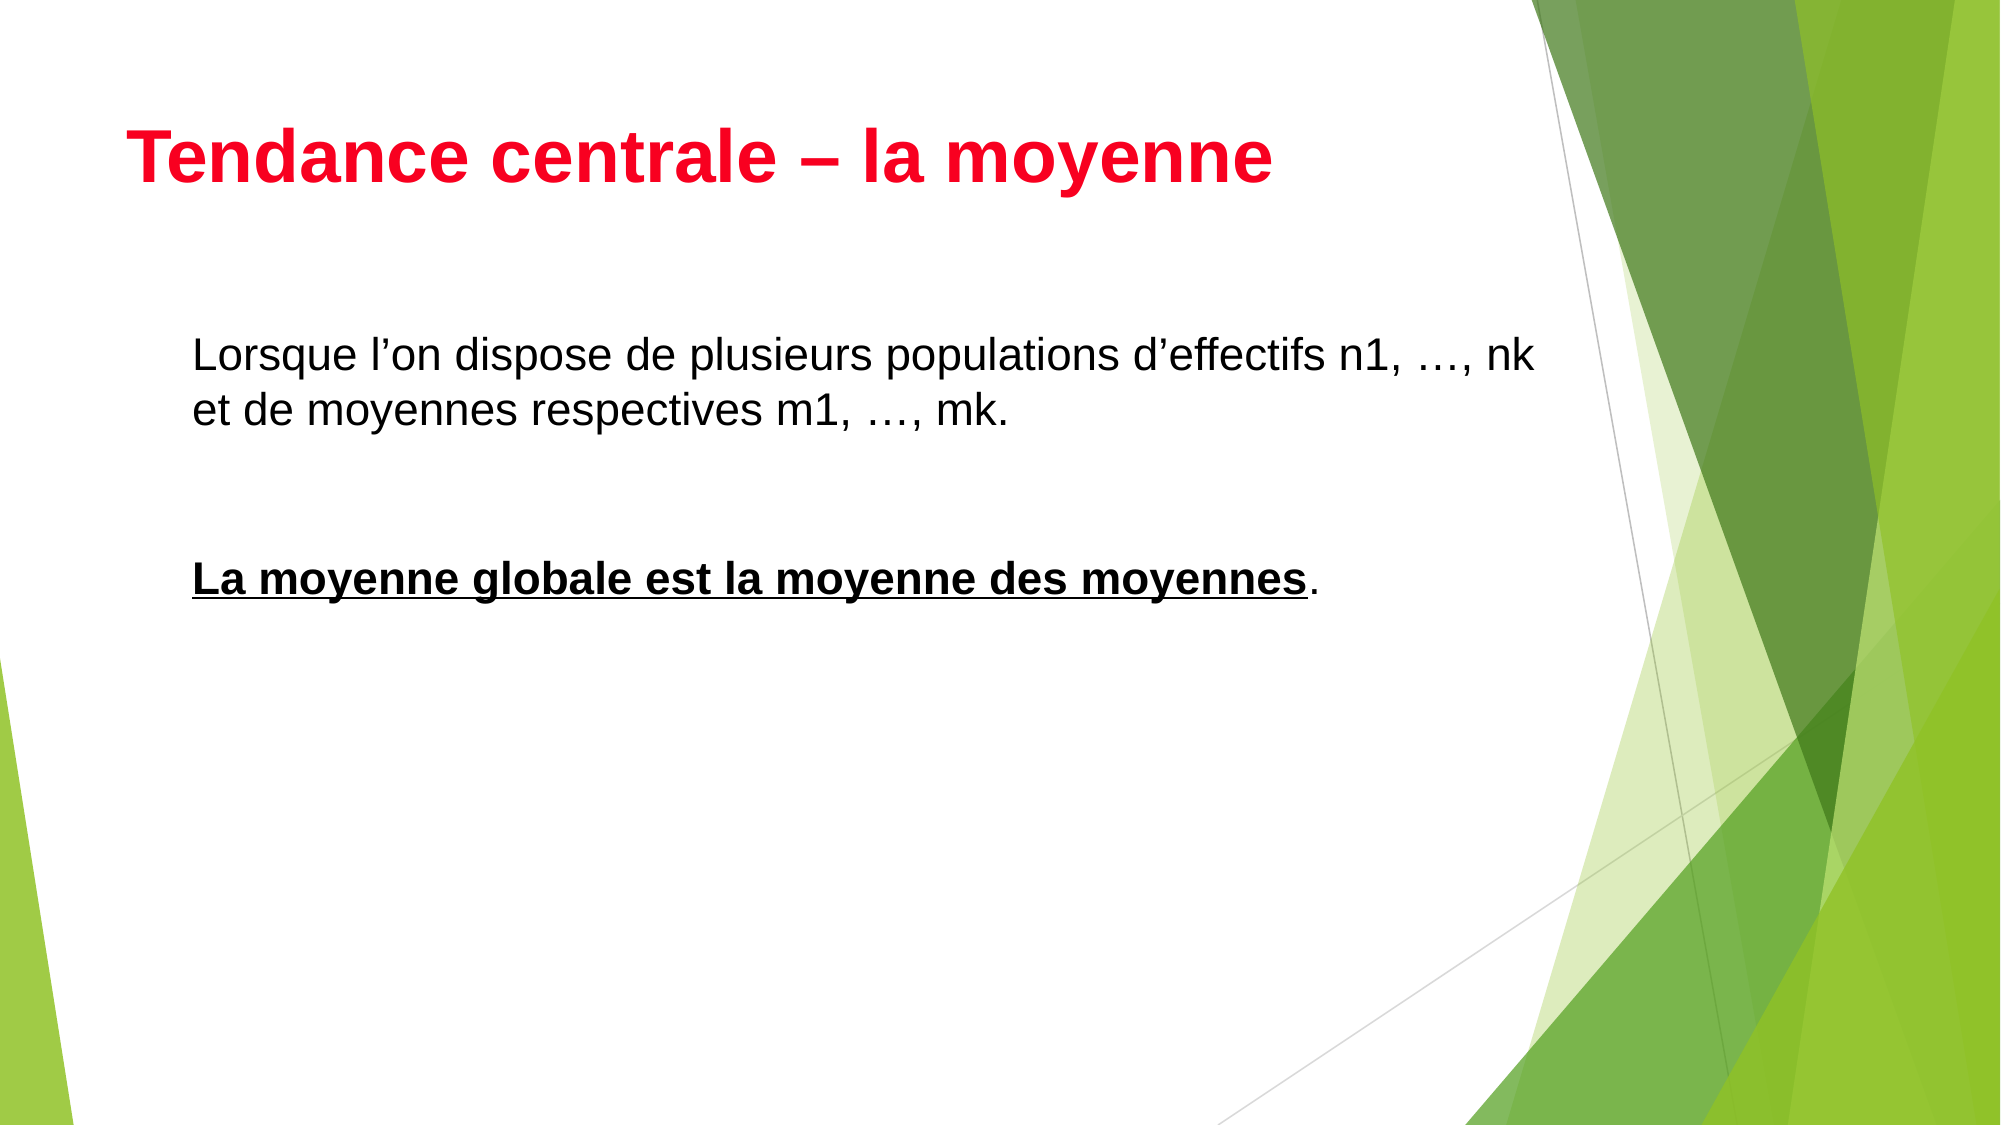

# Tendance centrale – la moyenne
Lorsque l’on dispose de plusieurs populations d’effectifs n1, …, nk et de moyennes respectives m1, …, mk.
La moyenne globale est la moyenne des moyennes.